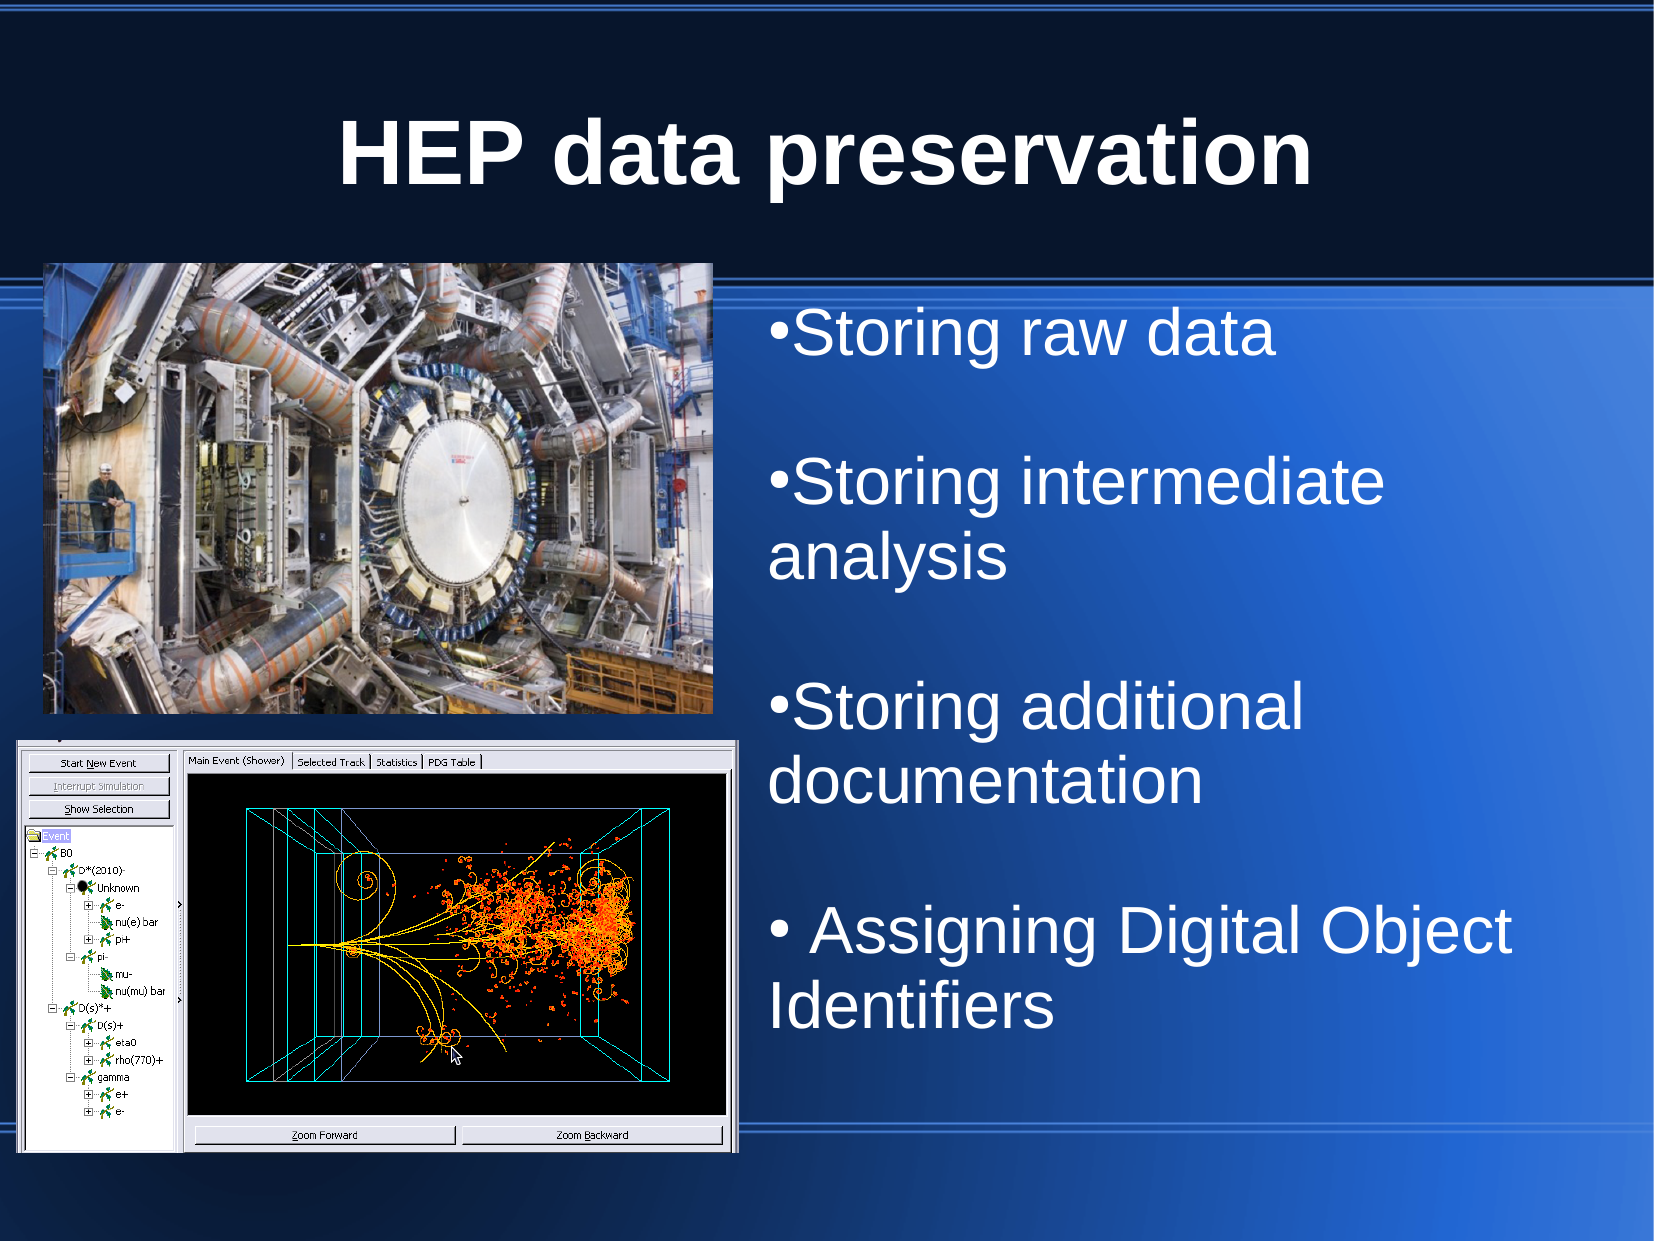

# HEP data preservation
Storing raw data
Storing intermediate analysis
Storing additional documentation
 Assigning Digital Object Identifiers